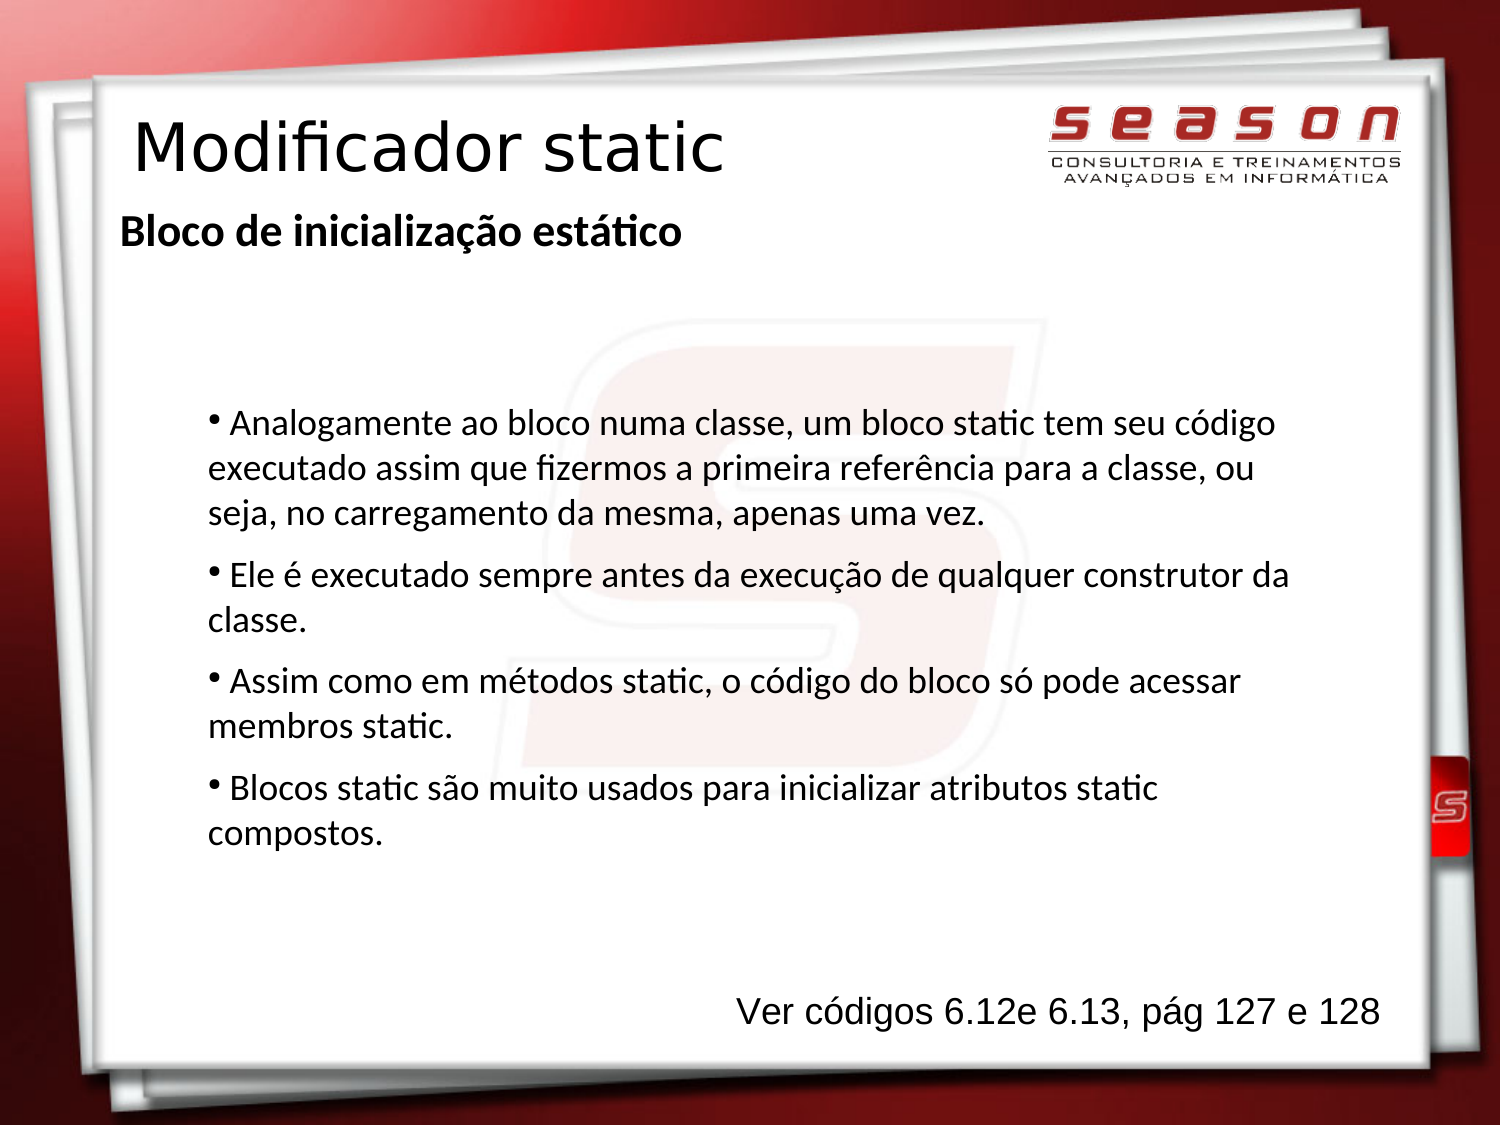

# Modificador static
Bloco de inicialização estático
 Analogamente ao bloco numa classe, um bloco static tem seu código executado assim que fizermos a primeira referência para a classe, ou seja, no carregamento da mesma, apenas uma vez.
 Ele é executado sempre antes da execução de qualquer construtor da classe.
 Assim como em métodos static, o código do bloco só pode acessar membros static.
 Blocos static são muito usados para inicializar atributos static compostos.
Ver códigos 6.12e 6.13, pág 127 e 128